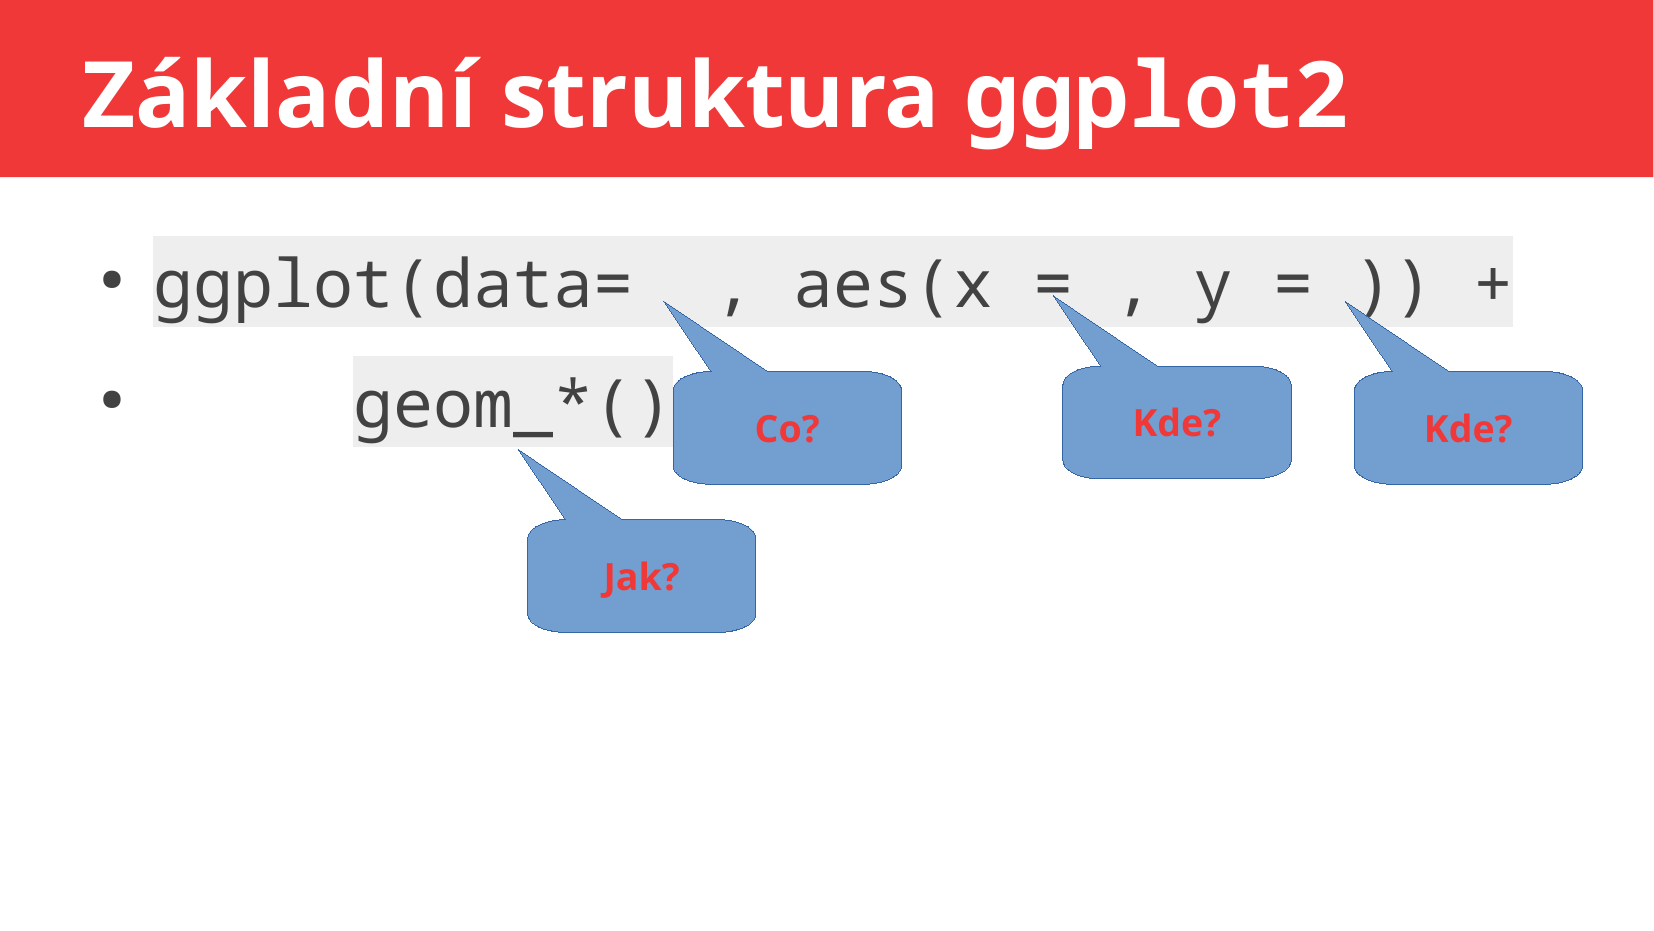

# Základní struktura ggplot2
ggplot(data= , aes(x = , y = )) +
 geom_*()
Kde?
Co?
Kde?
Jak?